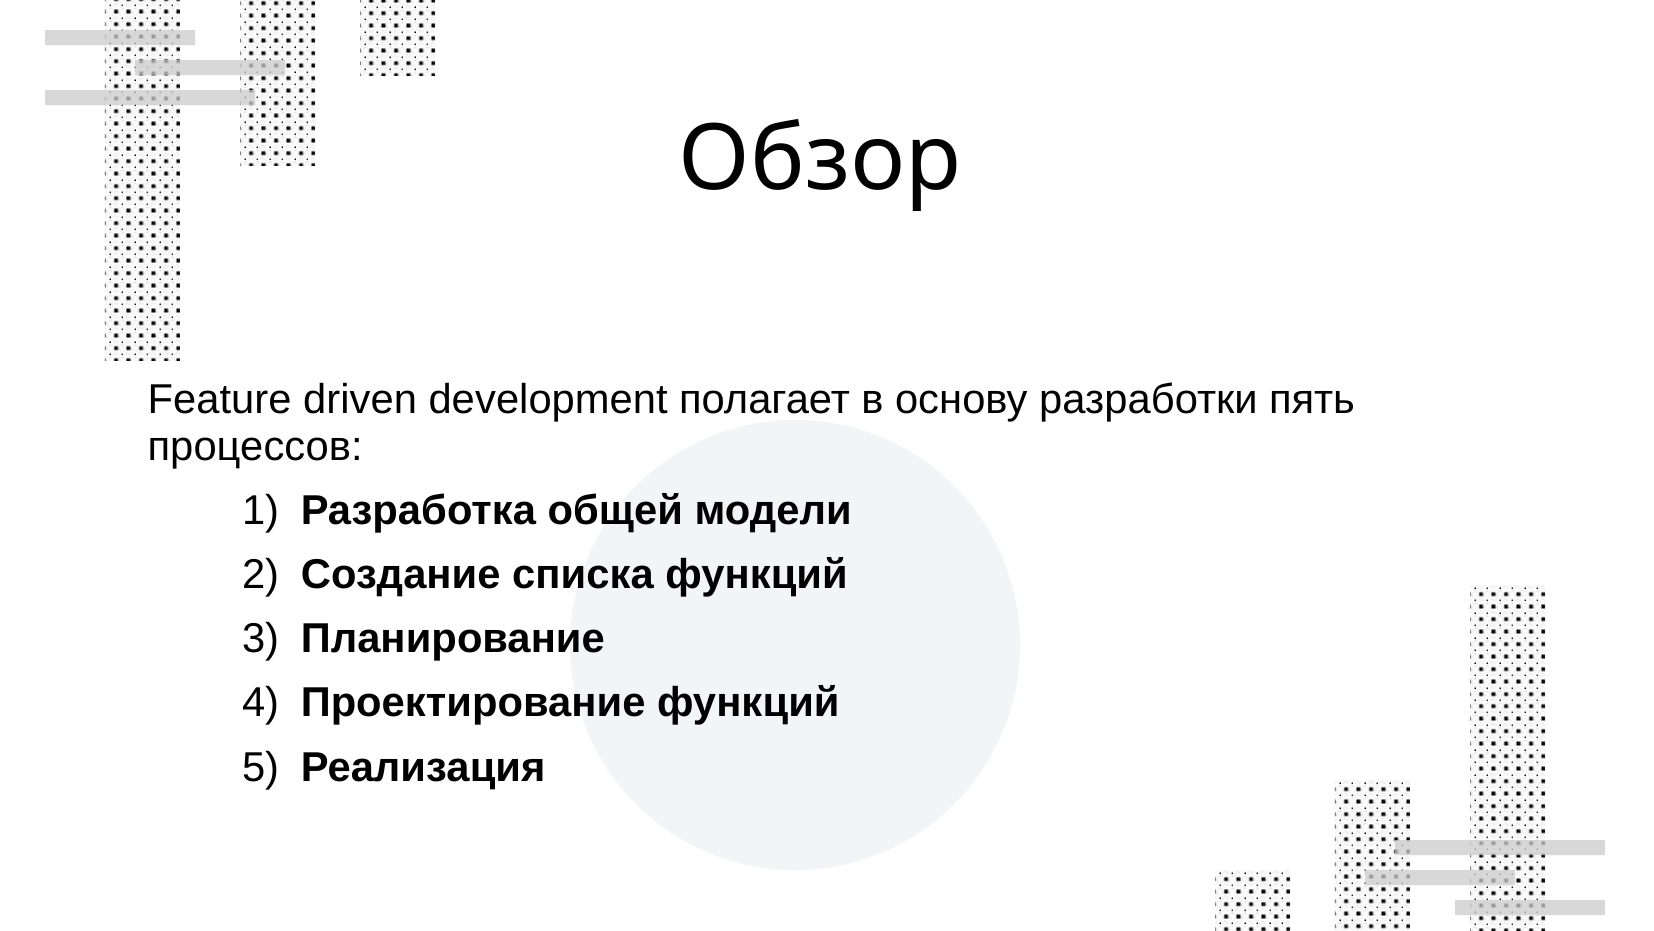

# Обзор
Feature driven development полагает в основу разработки пять процессов:
 Разработка общей модели
 Создание списка функций
 Планирование
 Проектирование функций
 Реализация